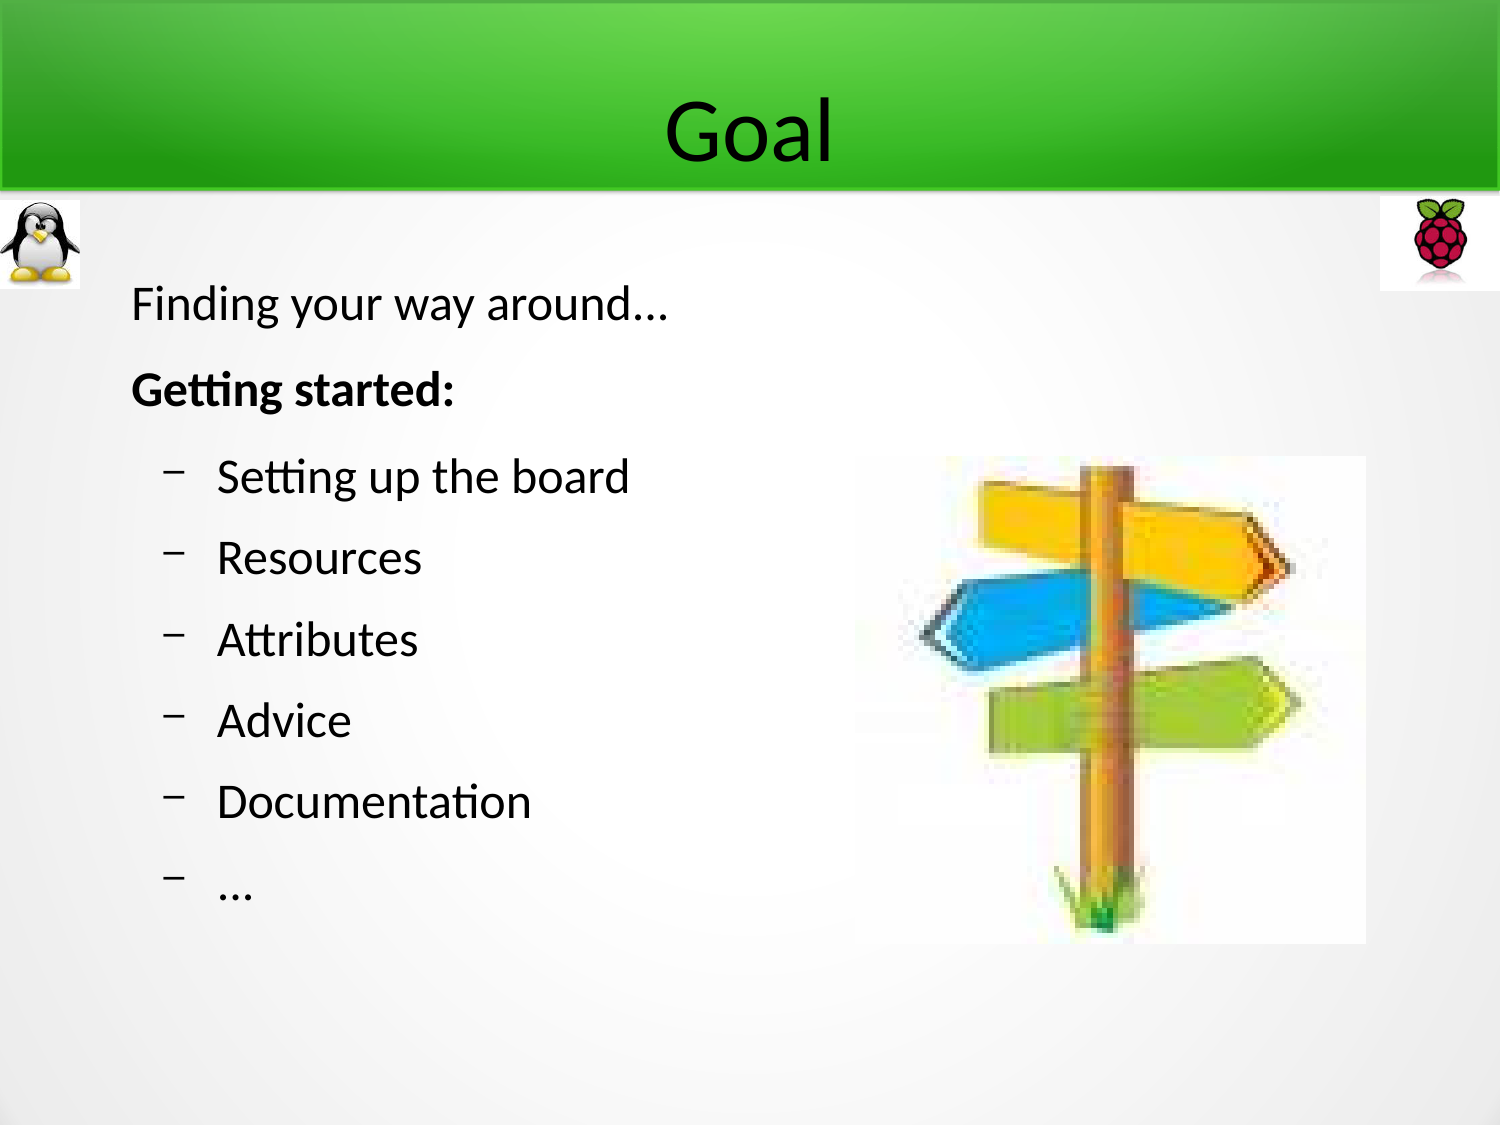

# Goal
Finding your way around...
Getting started:
Setting up the board
Resources
Attributes
Advice
Documentation
...